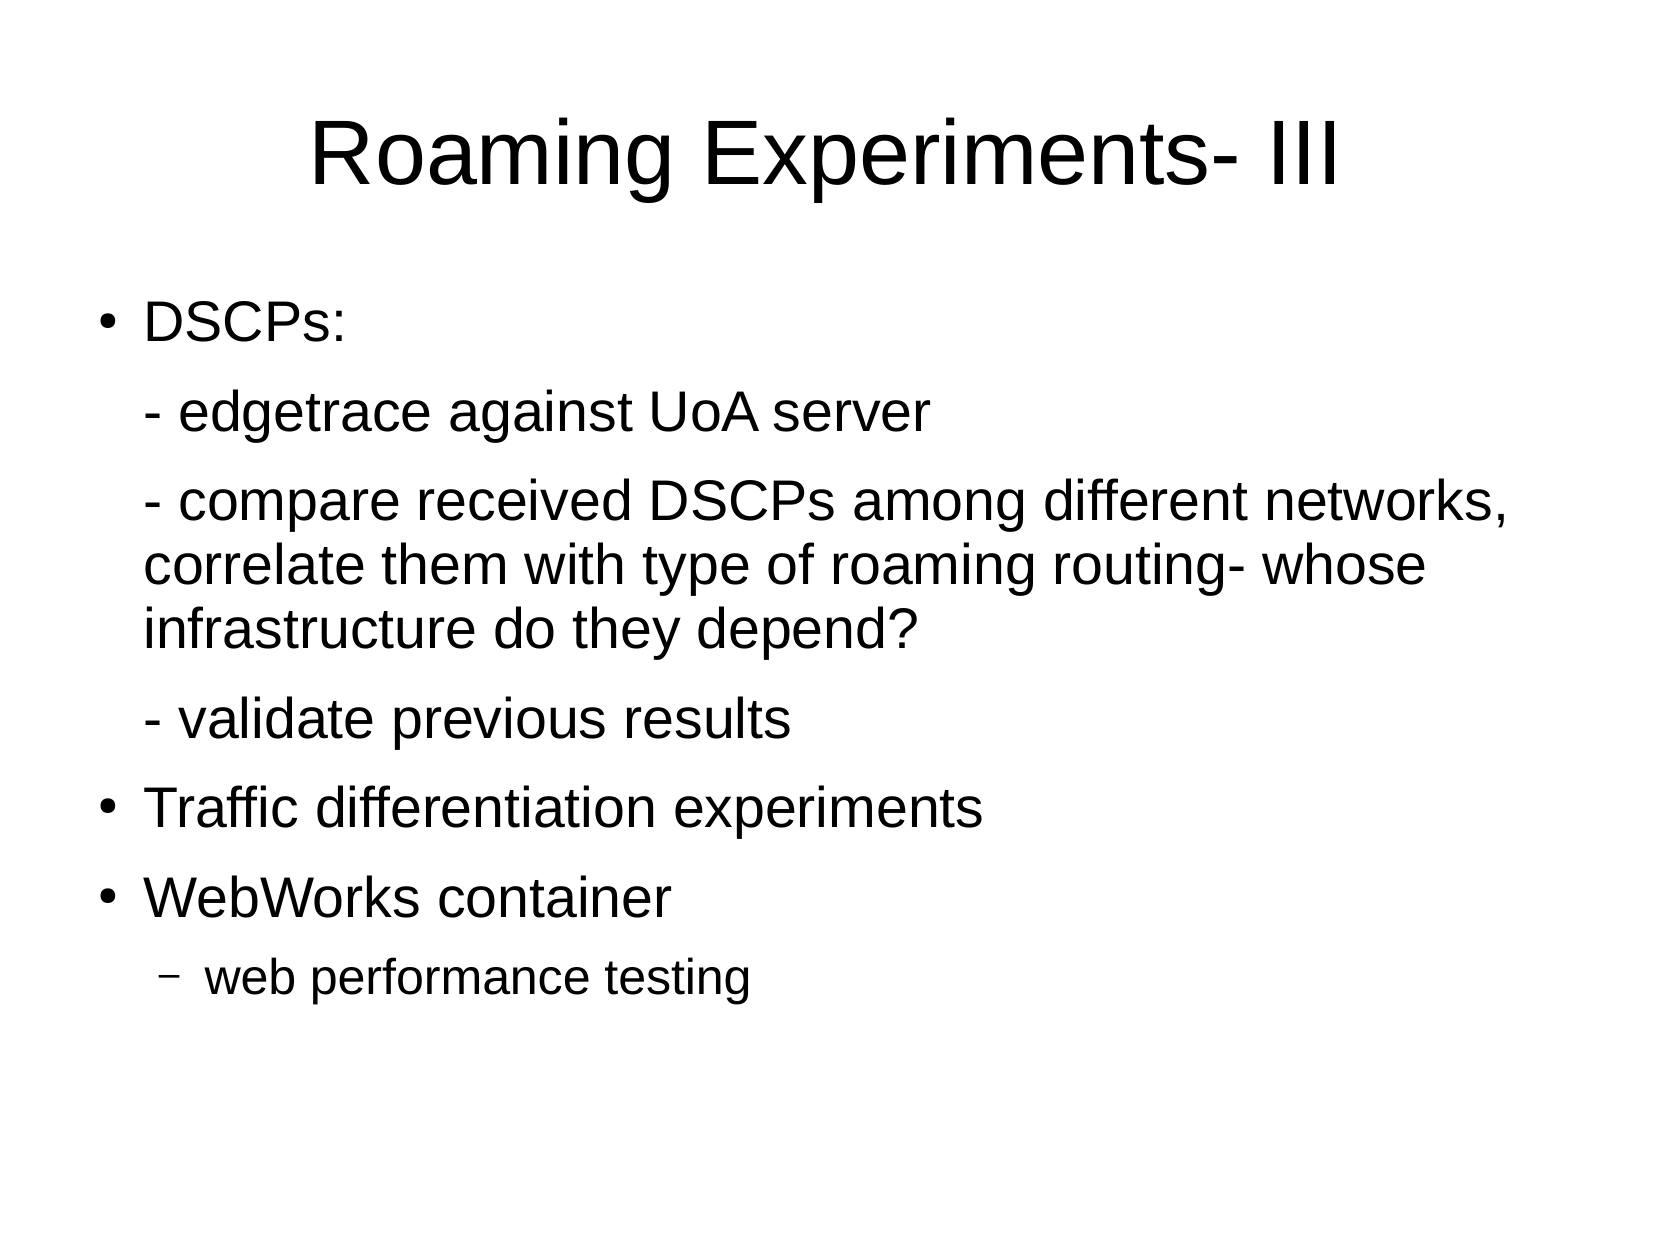

# Roaming Experiments- III
DSCPs:
- edgetrace against UoA server
- compare received DSCPs among different networks, correlate them with type of roaming routing- whose infrastructure do they depend?
- validate previous results
Traffic differentiation experiments
WebWorks container
web performance testing